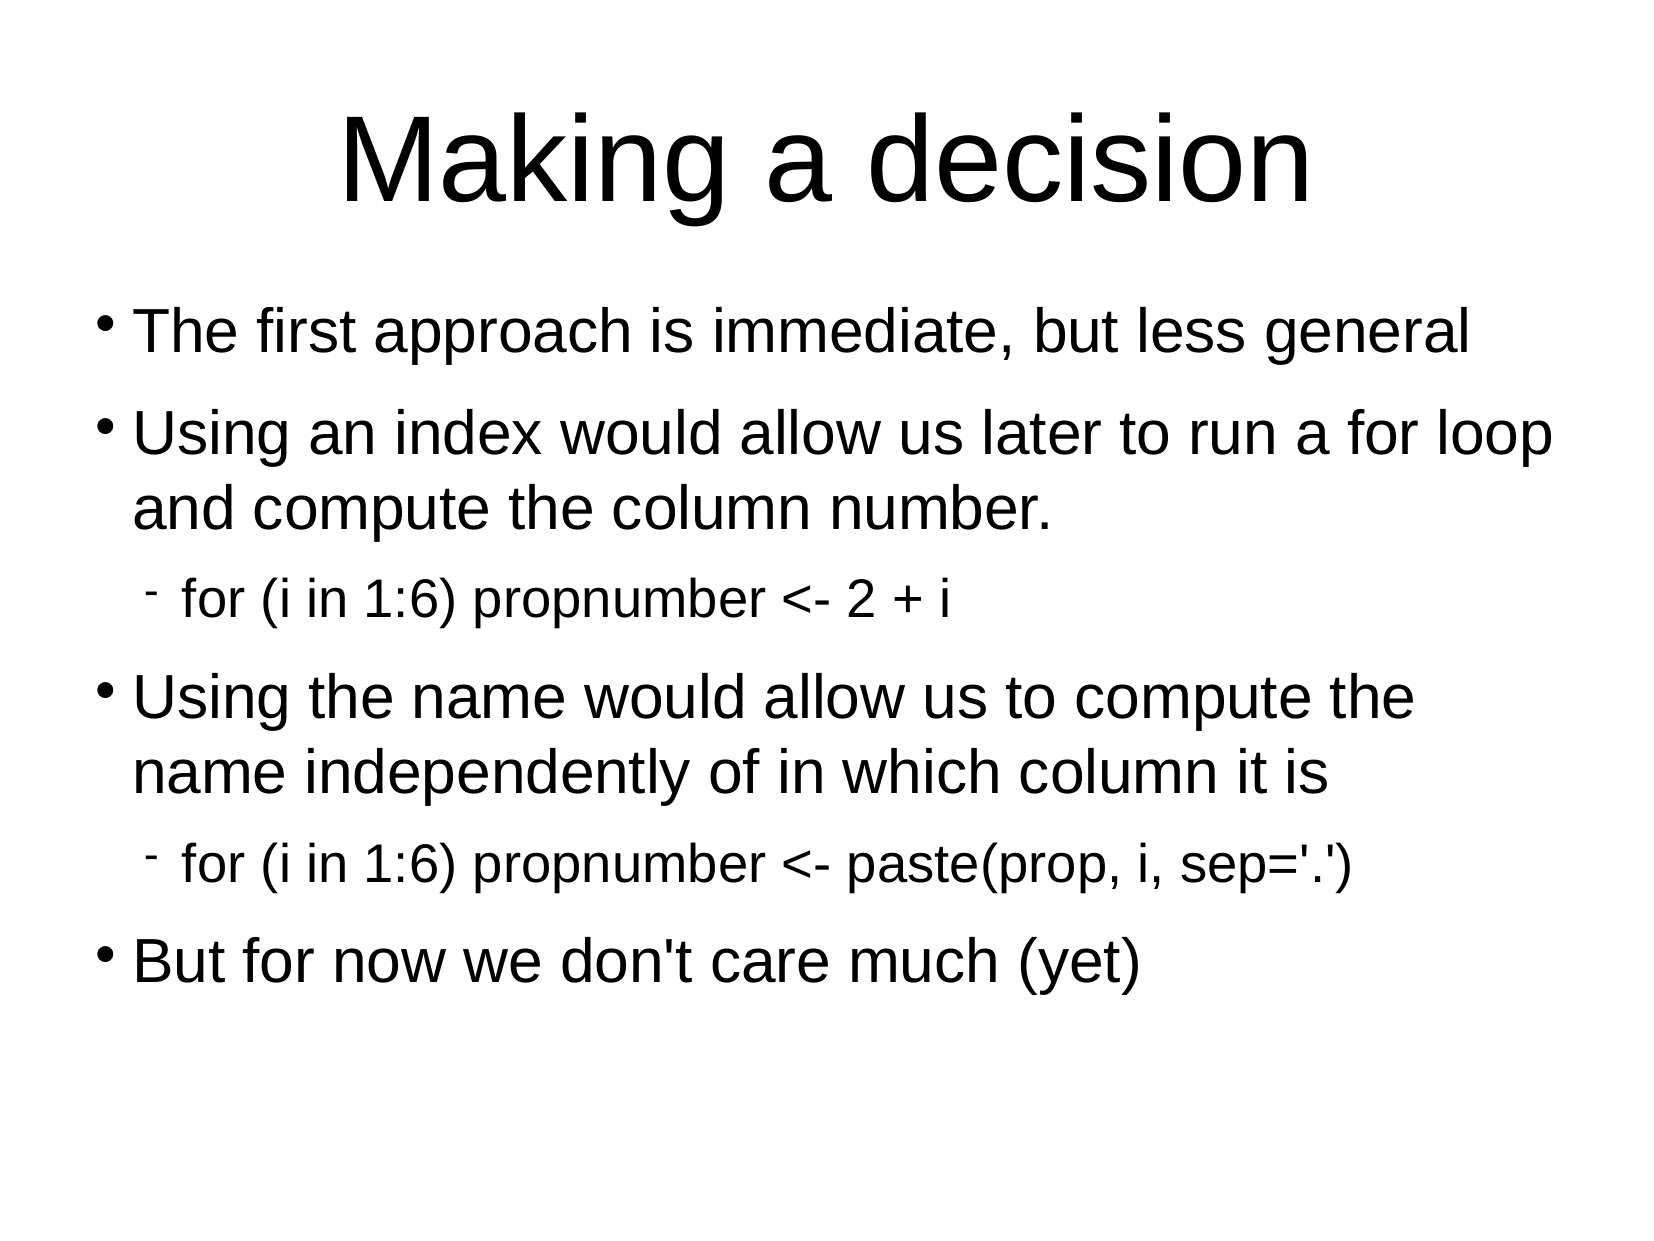

Making a decision
The first approach is immediate, but less general
Using an index would allow us later to run a for loop and compute the column number.
for (i in 1:6) propnumber <- 2 + i
Using the name would allow us to compute the name independently of in which column it is
for (i in 1:6) propnumber <- paste(prop, i, sep='.')
But for now we don't care much (yet)